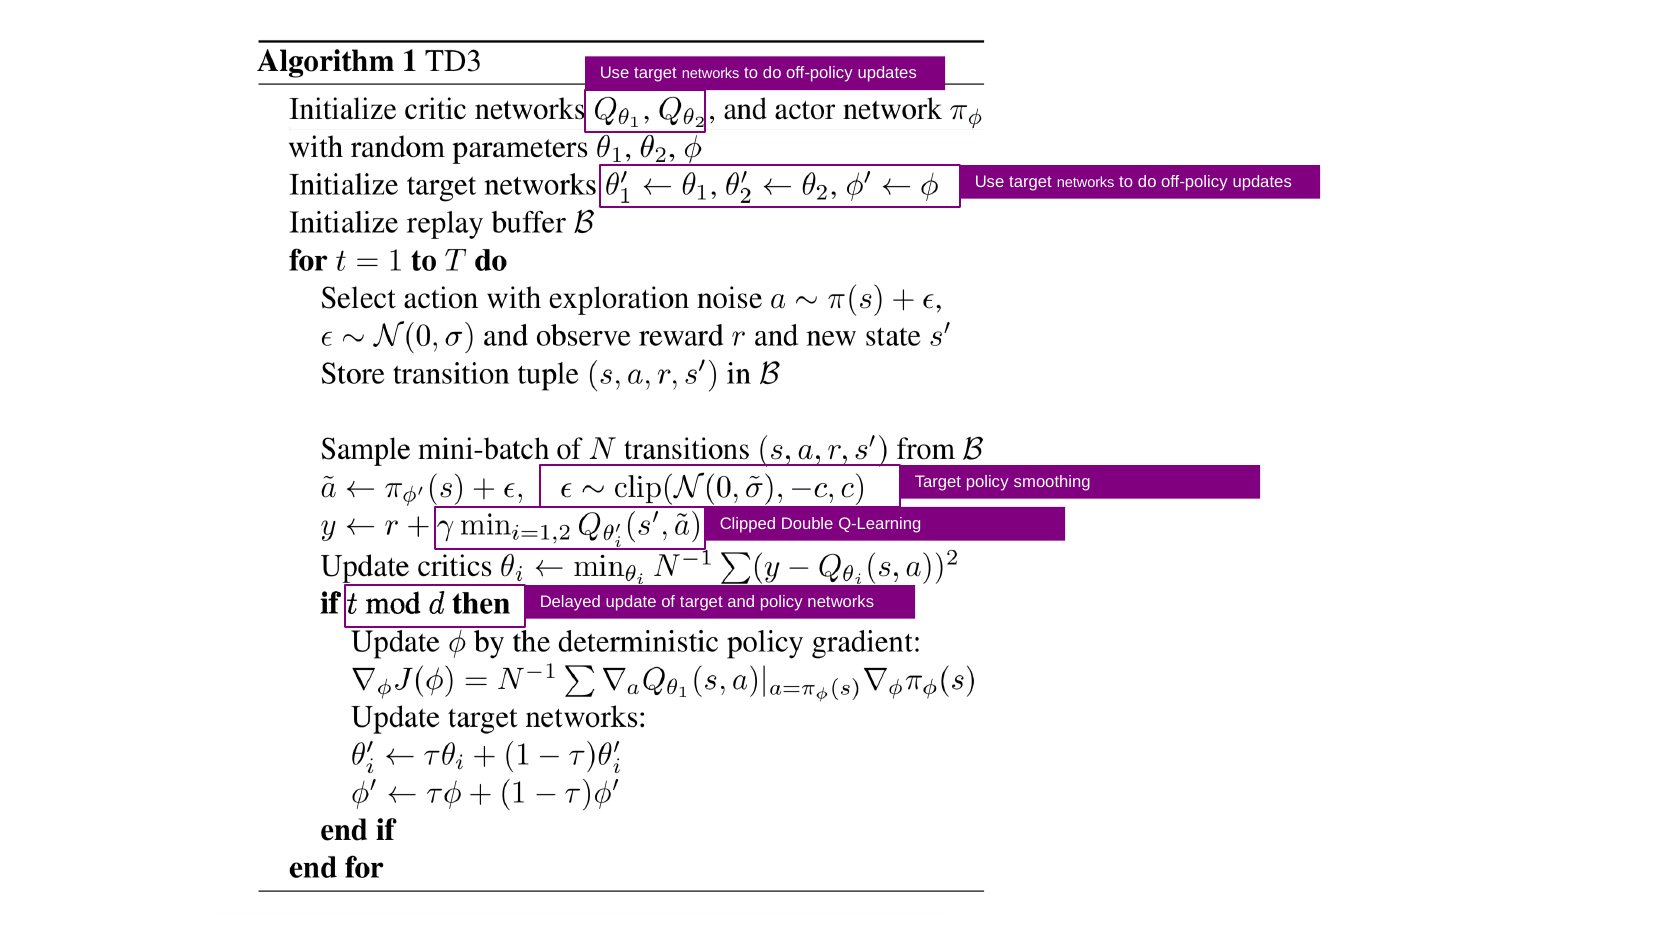

Use target networks to do off-policy updates
Use target networks to do off-policy updates
Target policy smoothing
Clipped Double Q-Learning
Delayed update of target and policy networks